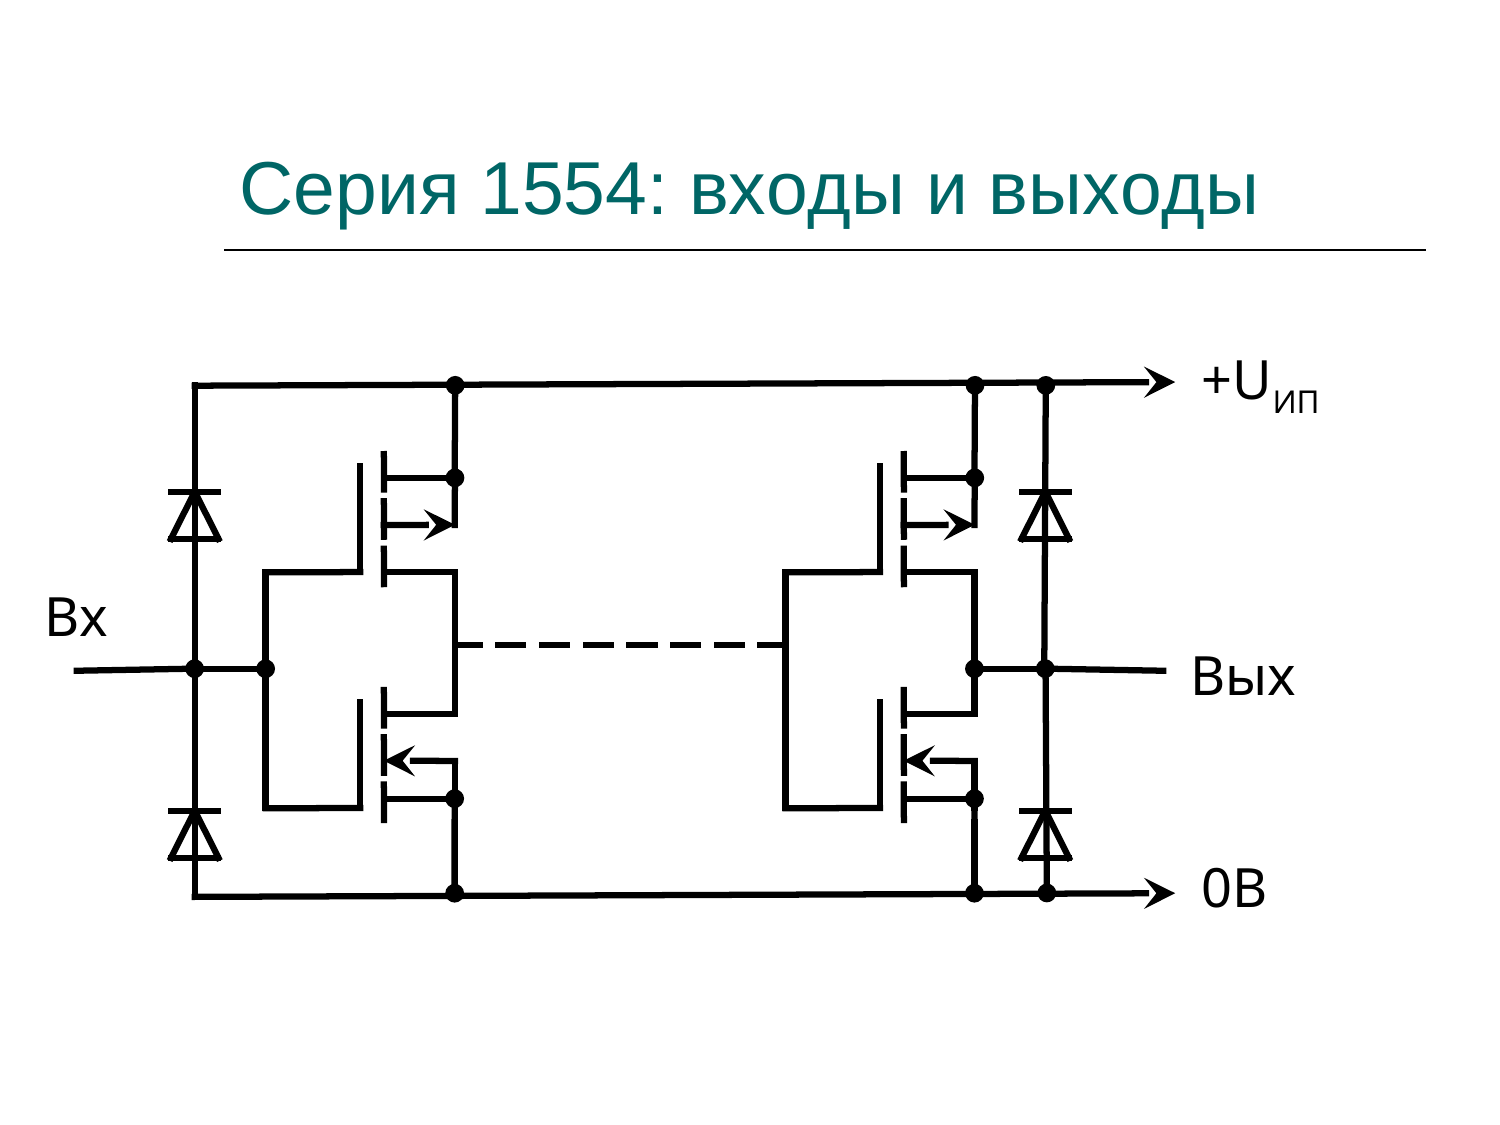

# Серия 1554: входы и выходы
+UИП
Вх
Вых
0В